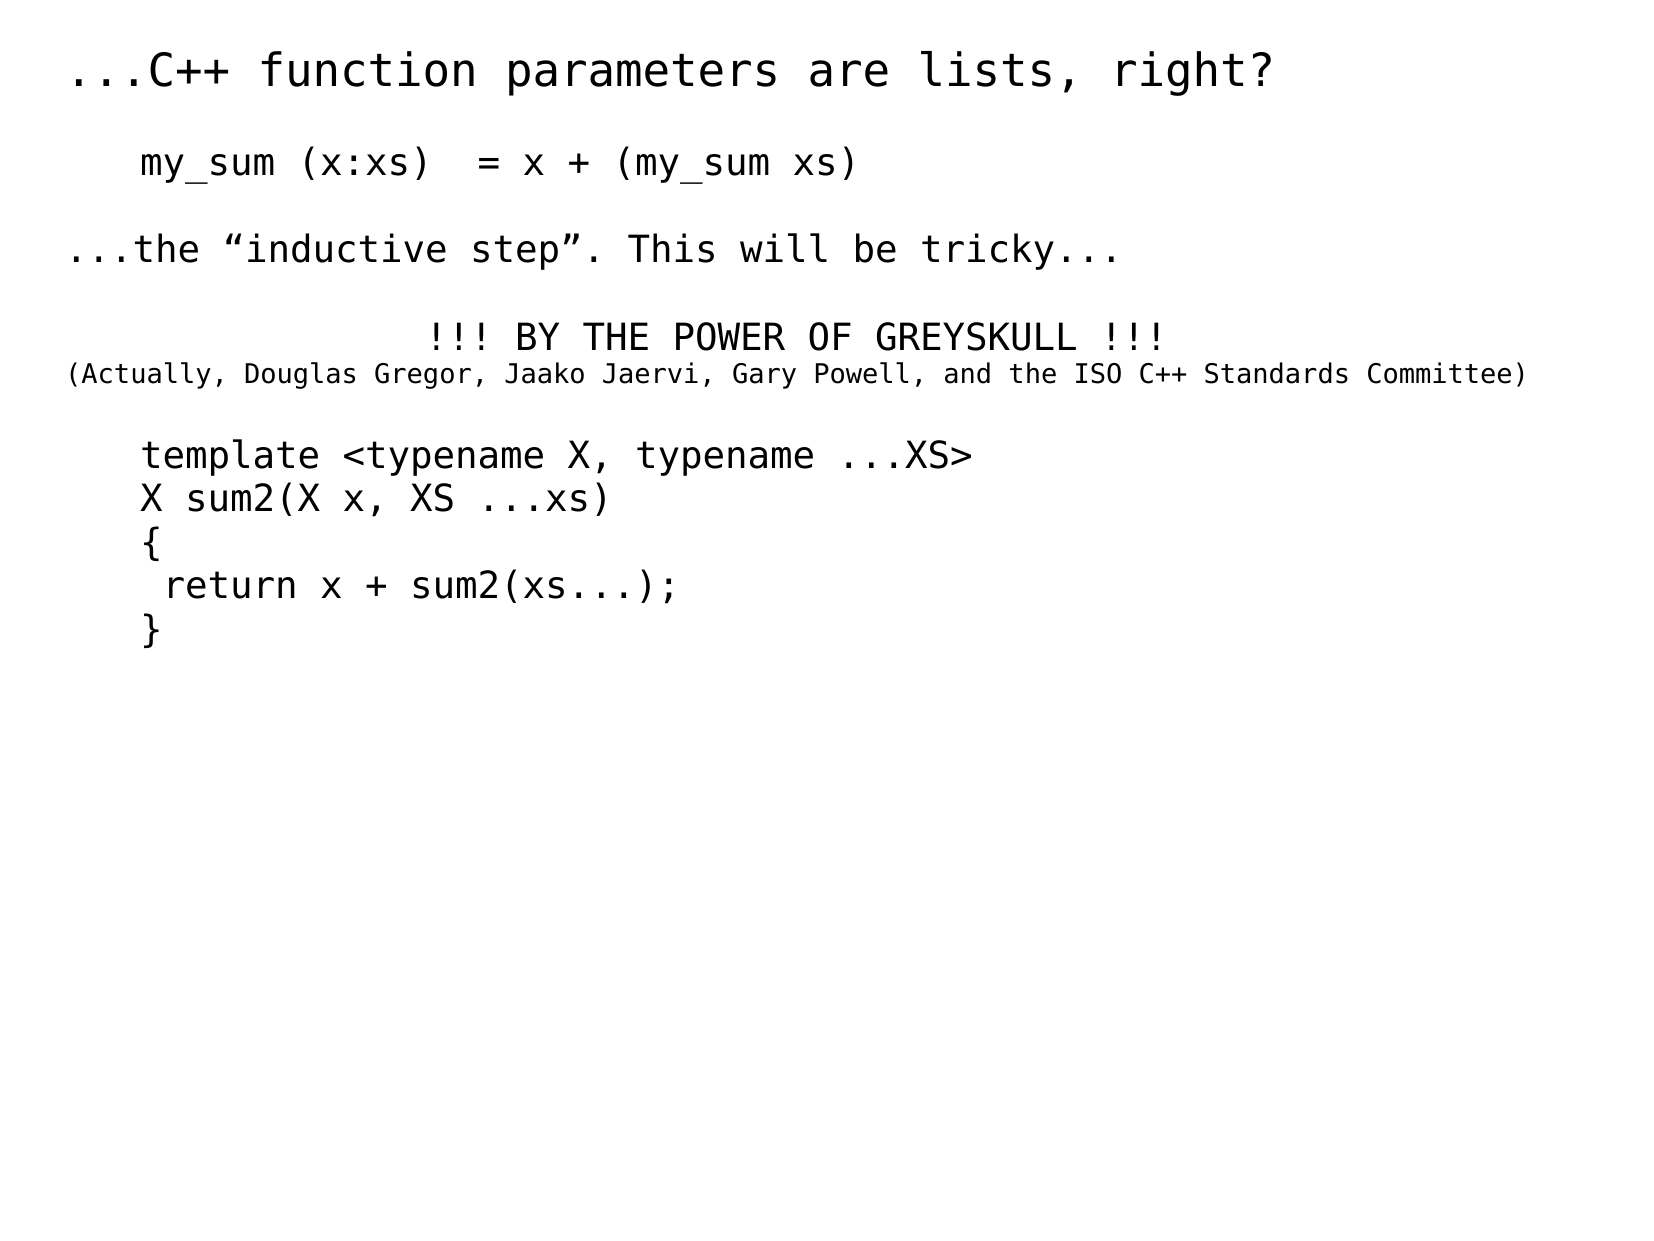

...C++ function parameters are lists, right?
	my_sum (x:xs) = x + (my_sum xs)
...the “inductive step”. This will be tricky...
!!! BY THE POWER OF GREYSKULL !!!
(Actually, Douglas Gregor, Jaako Jaervi, Gary Powell, and the ISO C++ Standards Committee)
	template <typename X, typename ...XS>
	X sum2(X x, XS ...xs)
	{
	 return x + sum2(xs...);
	}